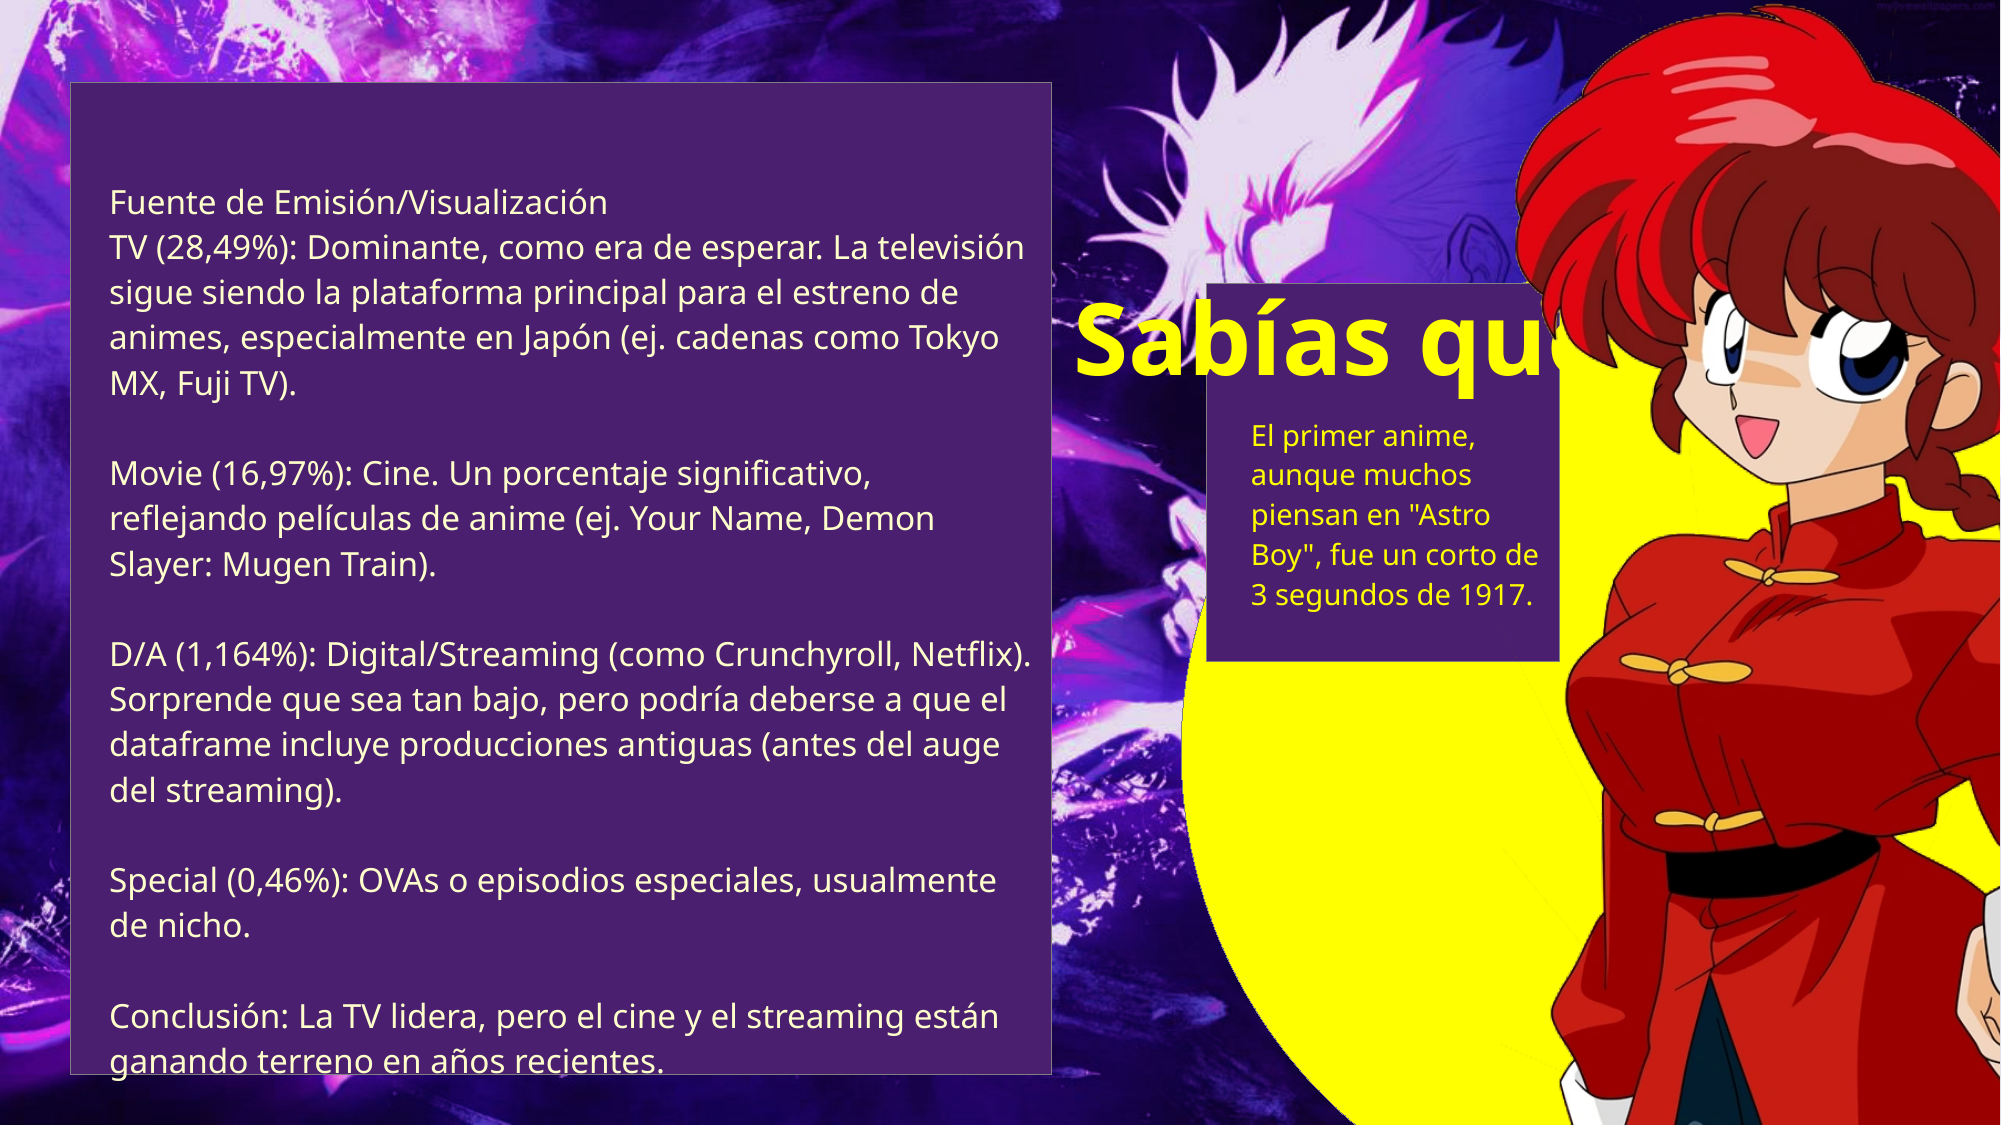

Fuente de Emisión/Visualización
TV (28,49%): Dominante, como era de esperar. La televisión sigue siendo la plataforma principal para el estreno de animes, especialmente en Japón (ej. cadenas como Tokyo MX, Fuji TV).
Movie (16,97%): Cine. Un porcentaje significativo, reflejando películas de anime (ej. Your Name, Demon Slayer: Mugen Train).
D/A (1,164%): Digital/Streaming (como Crunchyroll, Netflix). Sorprende que sea tan bajo, pero podría deberse a que el dataframe incluye producciones antiguas (antes del auge del streaming).
Special (0,46%): OVAs o episodios especiales, usualmente de nicho.
Conclusión: La TV lidera, pero el cine y el streaming están ganando terreno en años recientes.
Sabías que...
El primer anime, aunque muchos piensan en "Astro Boy", fue un corto de 3 segundos de 1917.